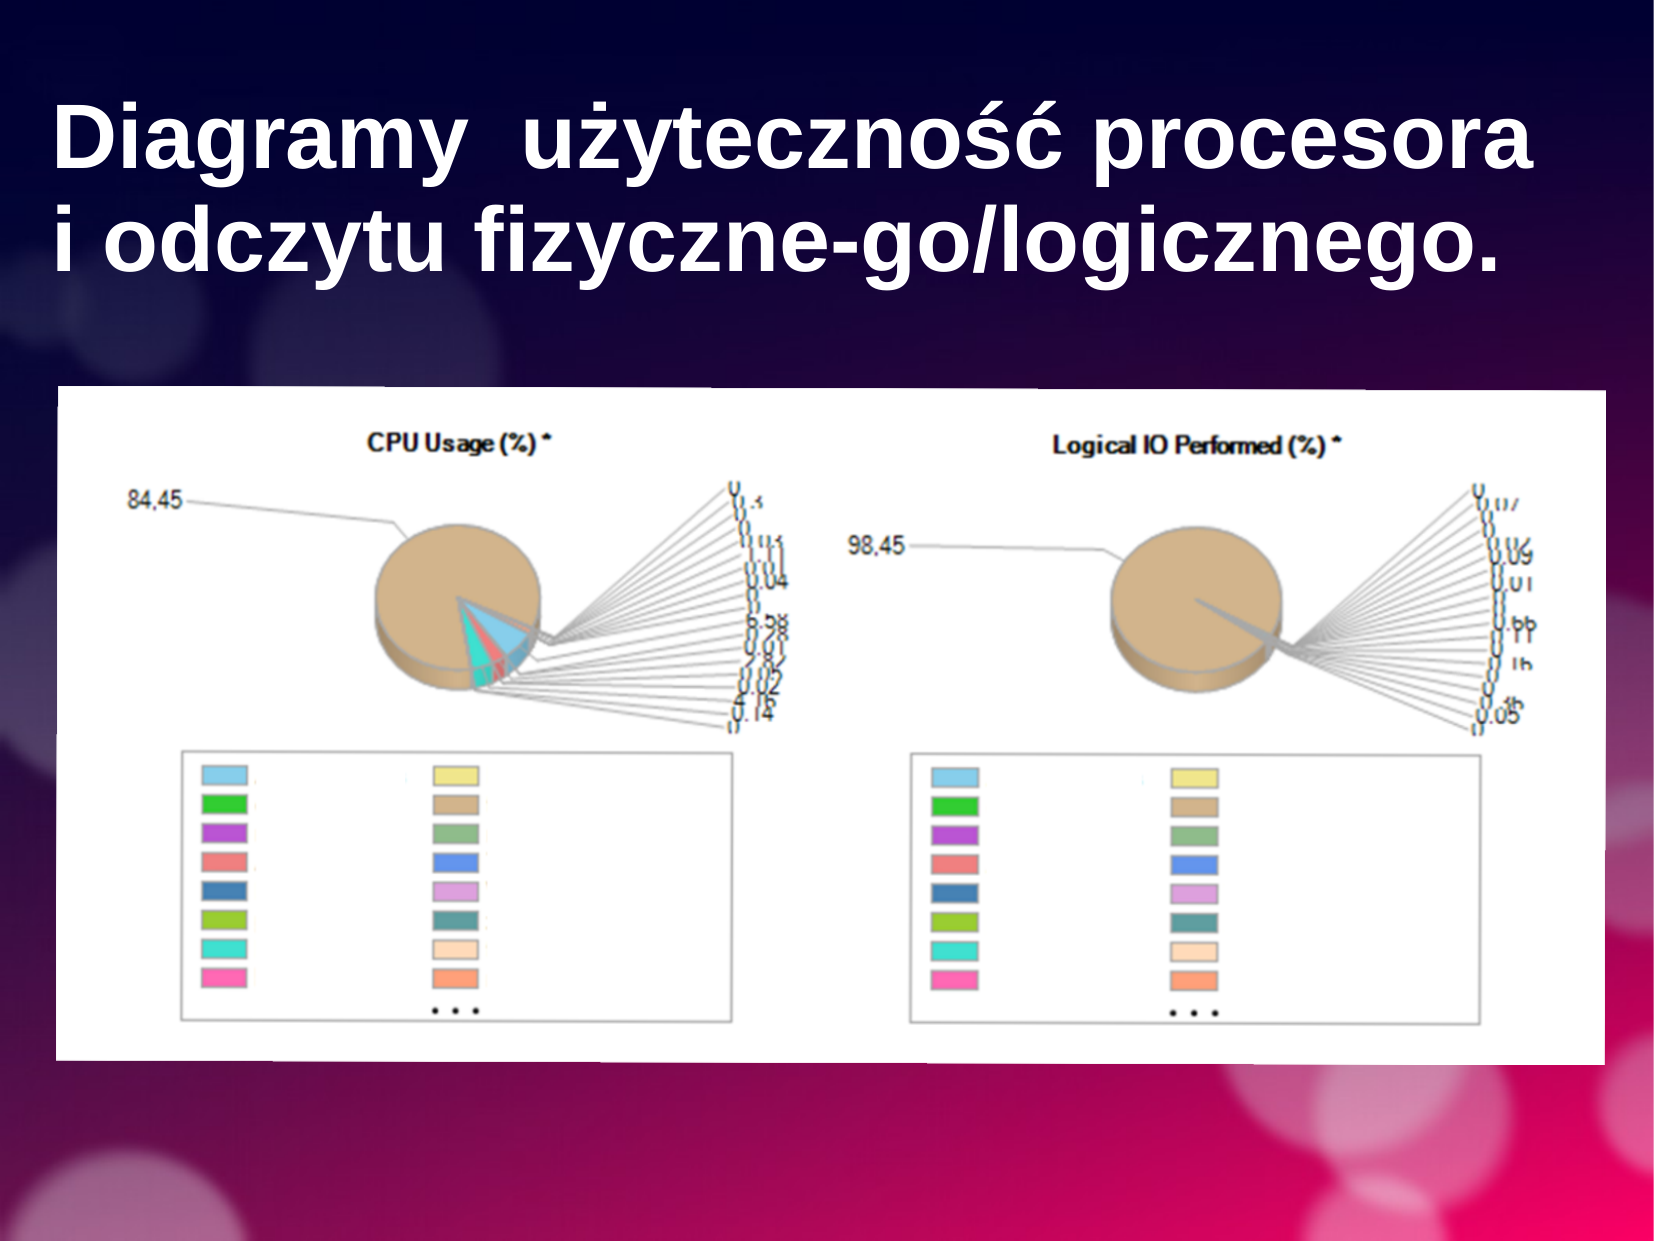

Diagramy użyteczność procesora i odczytu fizyczne-go/logicznego.
#